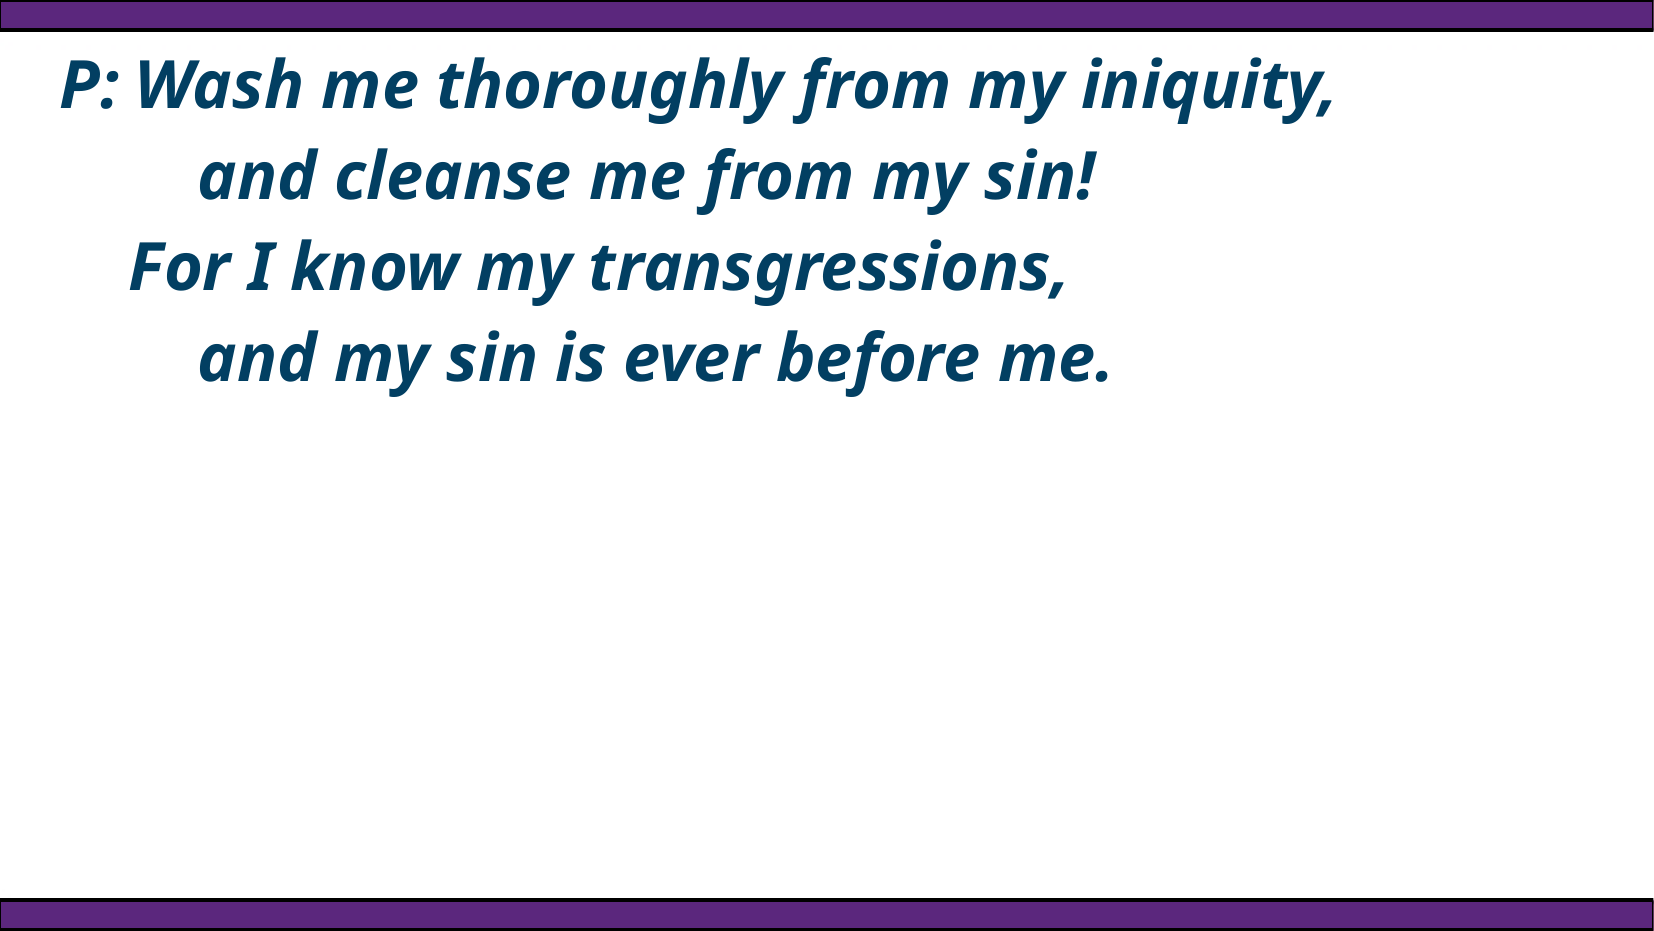

P:	Wash me thoroughly from my iniquity,
 and cleanse me from my sin!
 For I know my transgressions,
 and my sin is ever before me.